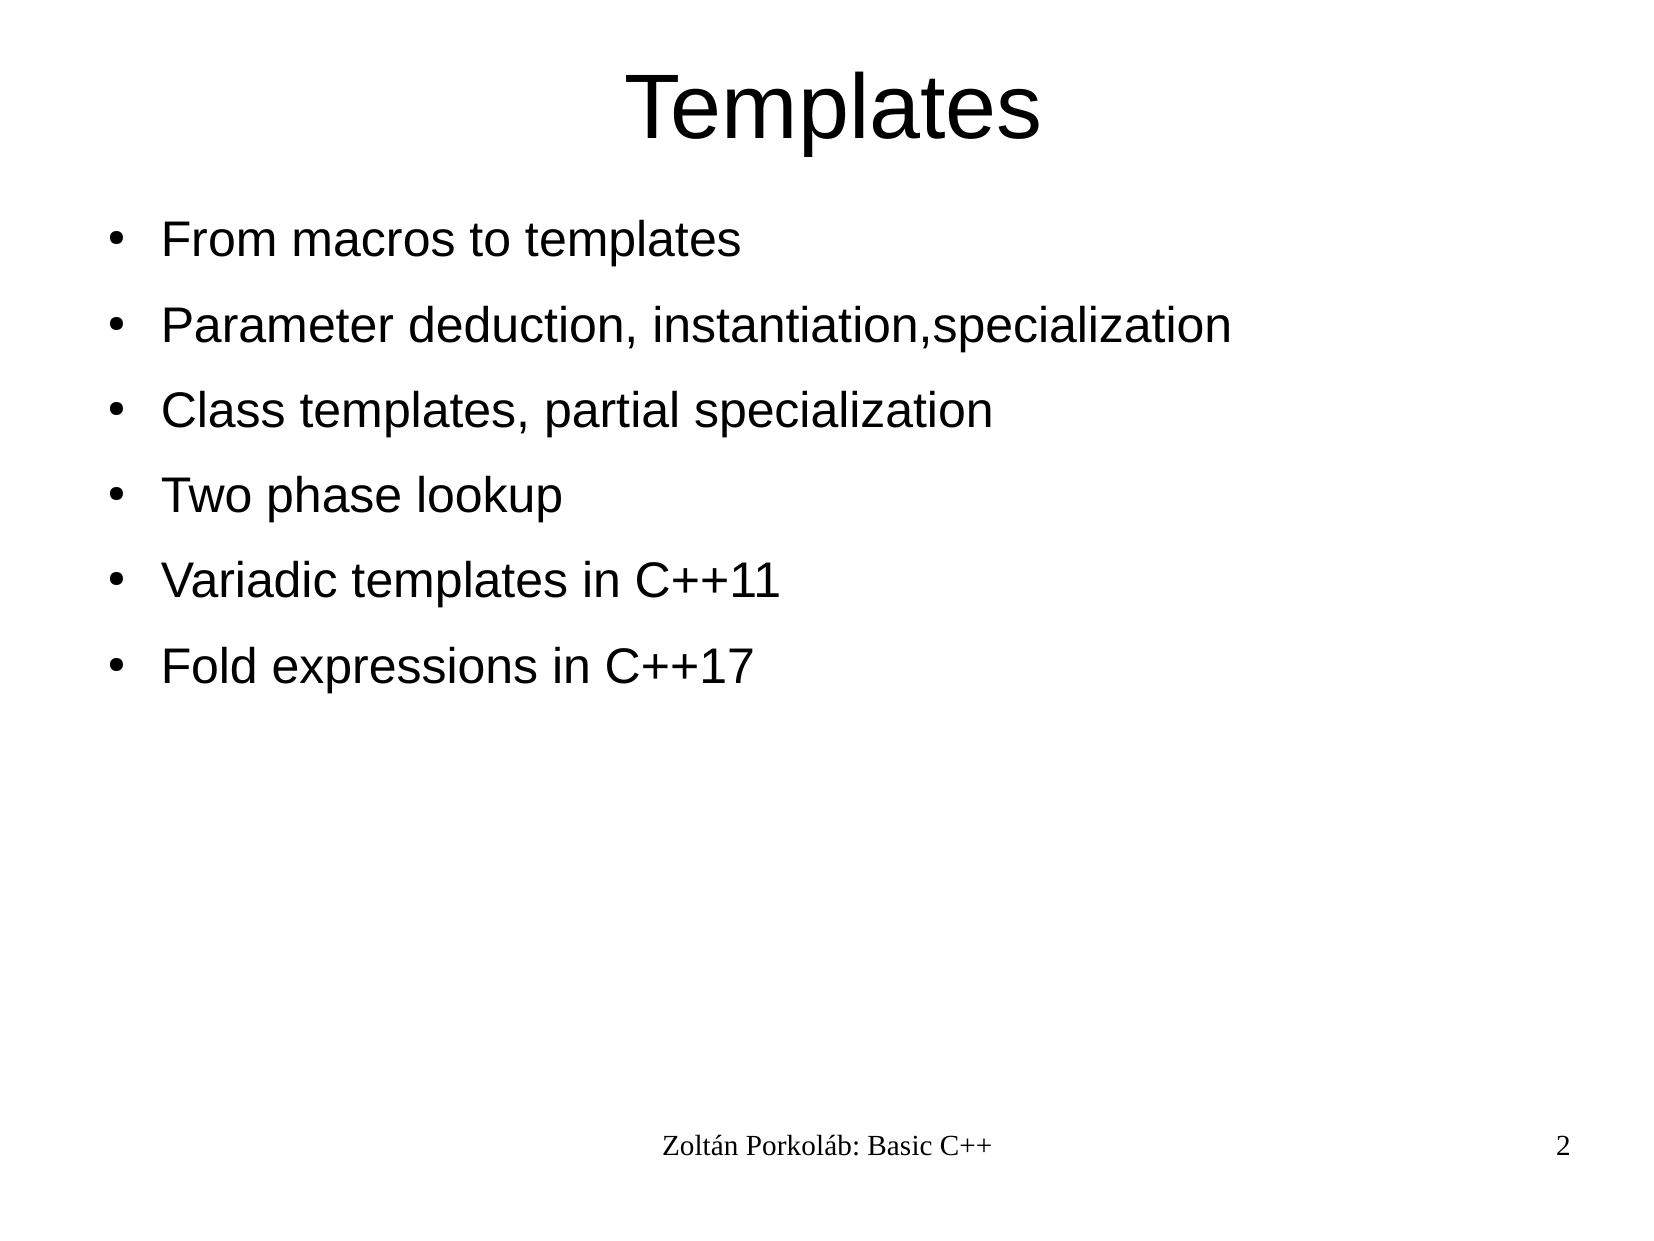

# Templates
From macros to templates
Parameter deduction, instantiation,specialization
Class templates, partial specialization
Two phase lookup
Variadic templates in C++11
Fold expressions in C++17
Zoltán Porkoláb: Basic C++
2